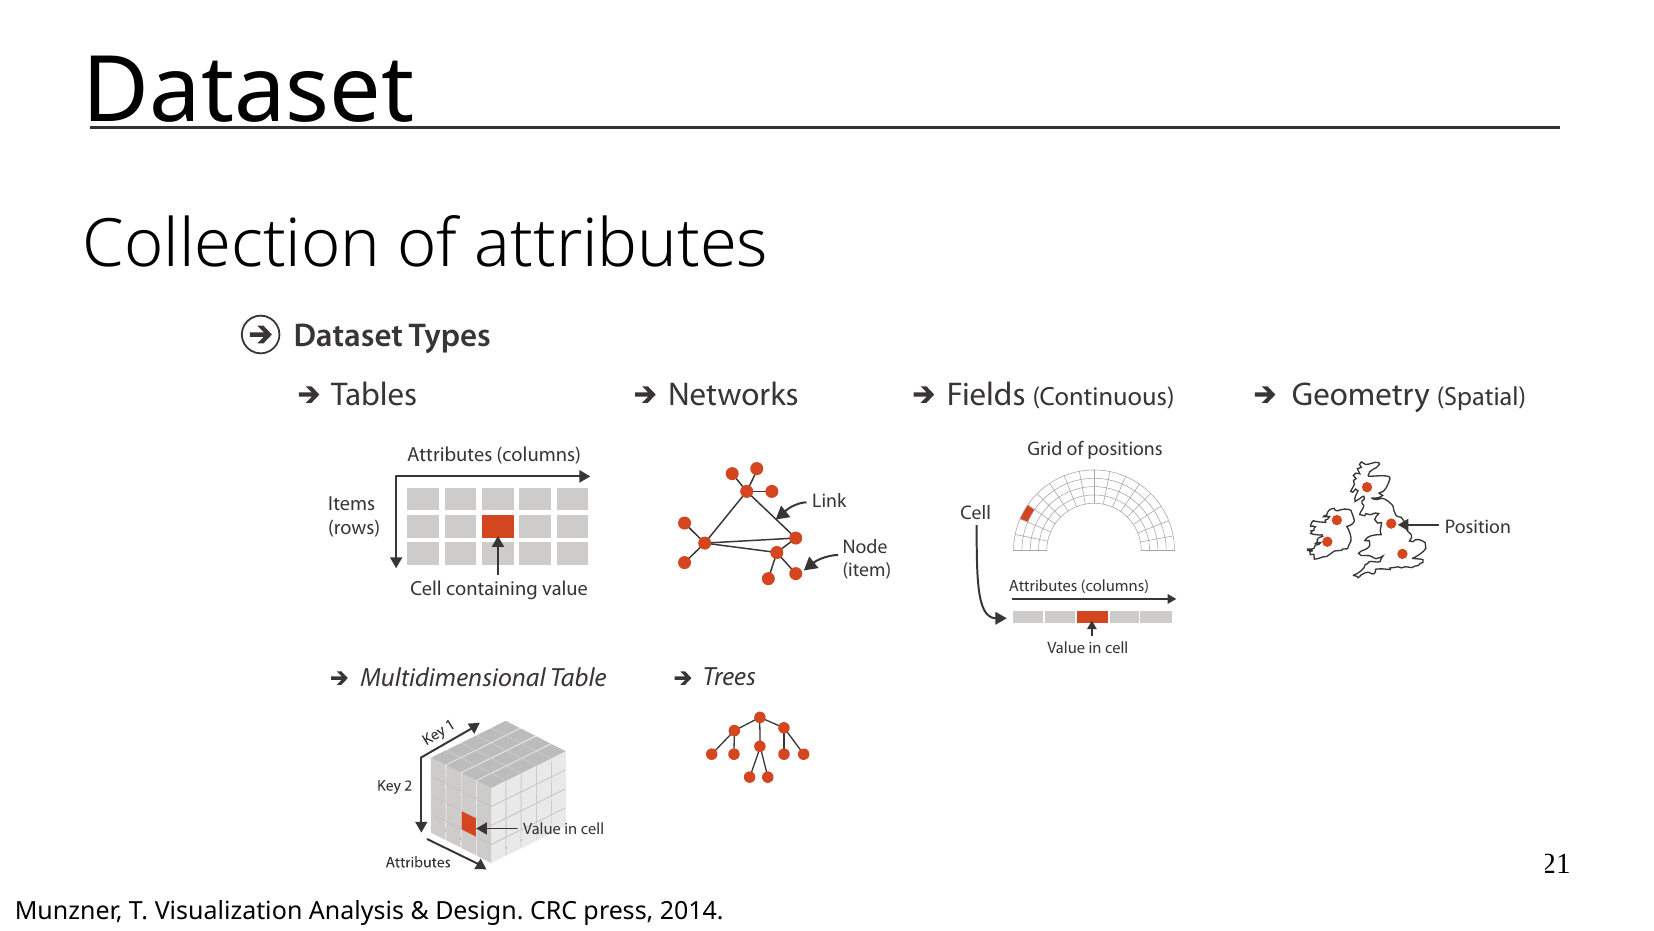

# Dataset
Collection of attributes
21
Munzner, T. Visualization Analysis & Design. CRC press, 2014.